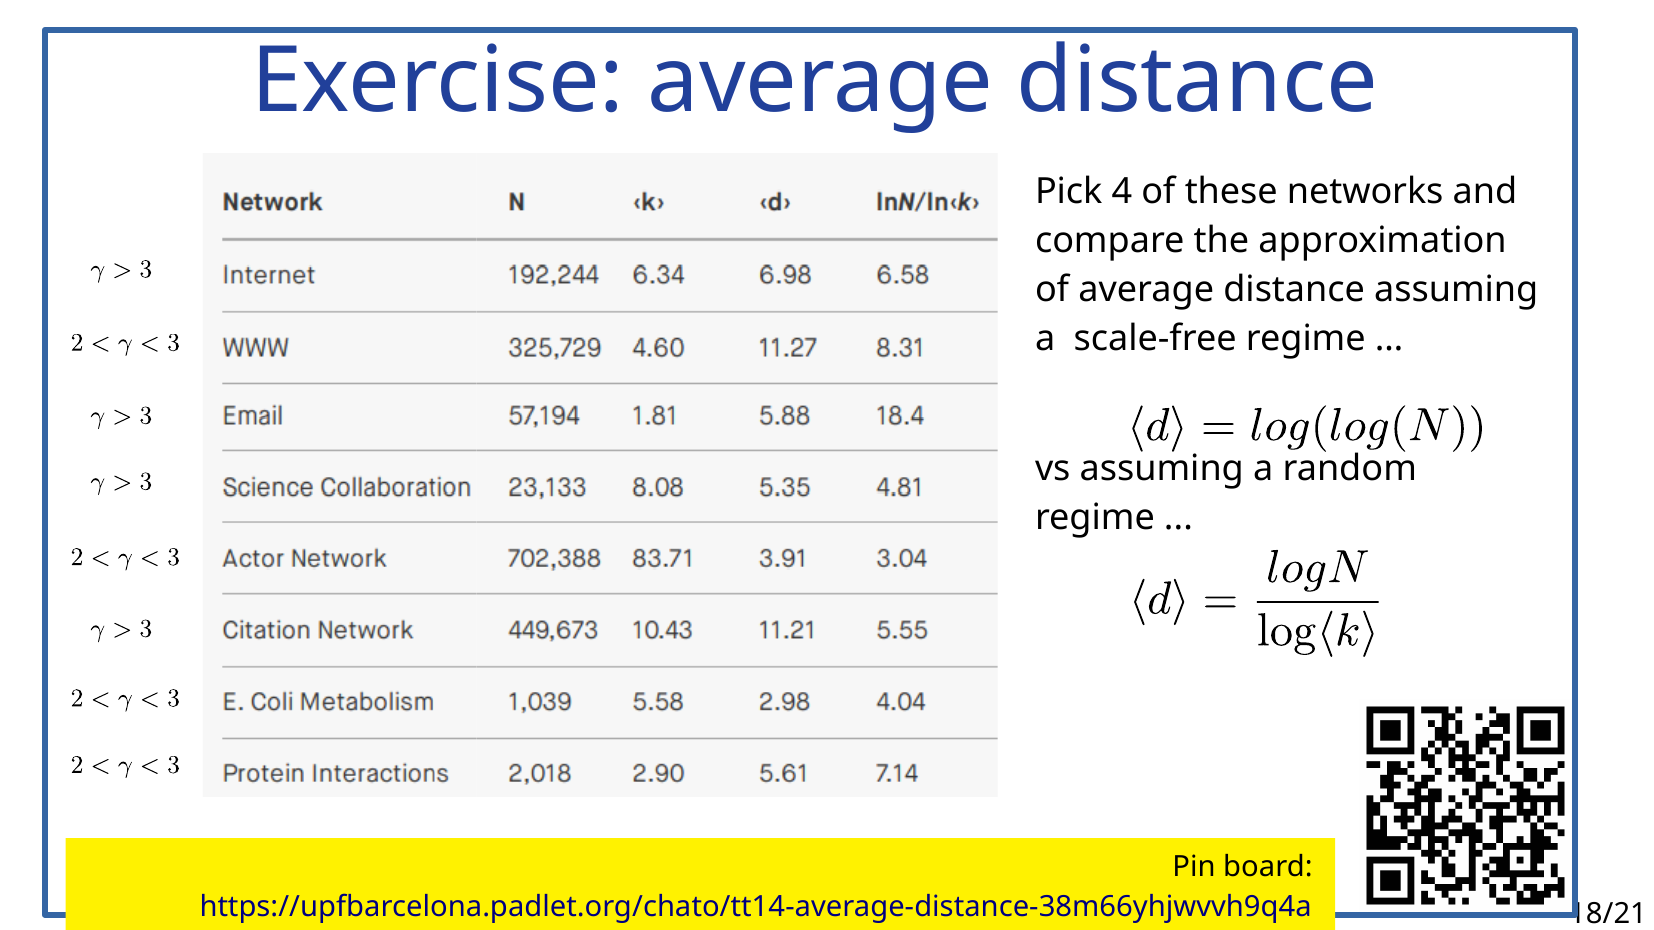

Exercise: average distance
# Pick 4 of these networks and compare the approximation of average distance assuming a scale-free regime …
vs assuming a random regime ...
Pin board: https://upfbarcelona.padlet.org/chato/tt14-average-distance-38m66yhjwvvh9q4a
18